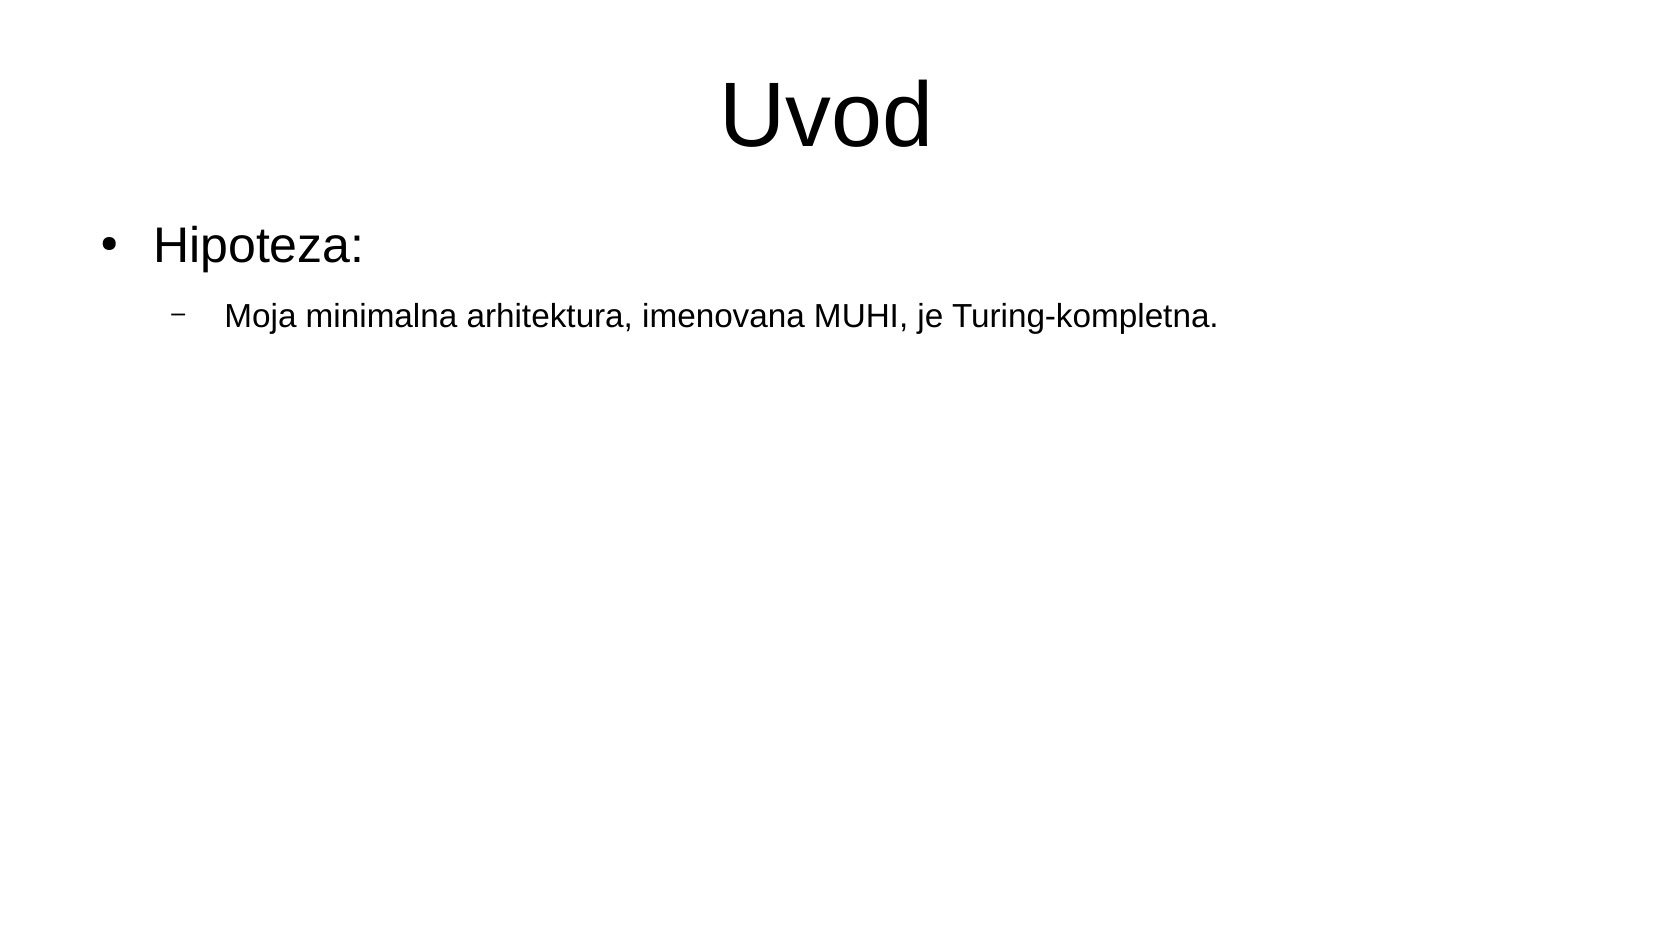

# Uvod
Hipoteza:
Moja minimalna arhitektura, imenovana MUHI, je Turing-kompletna.